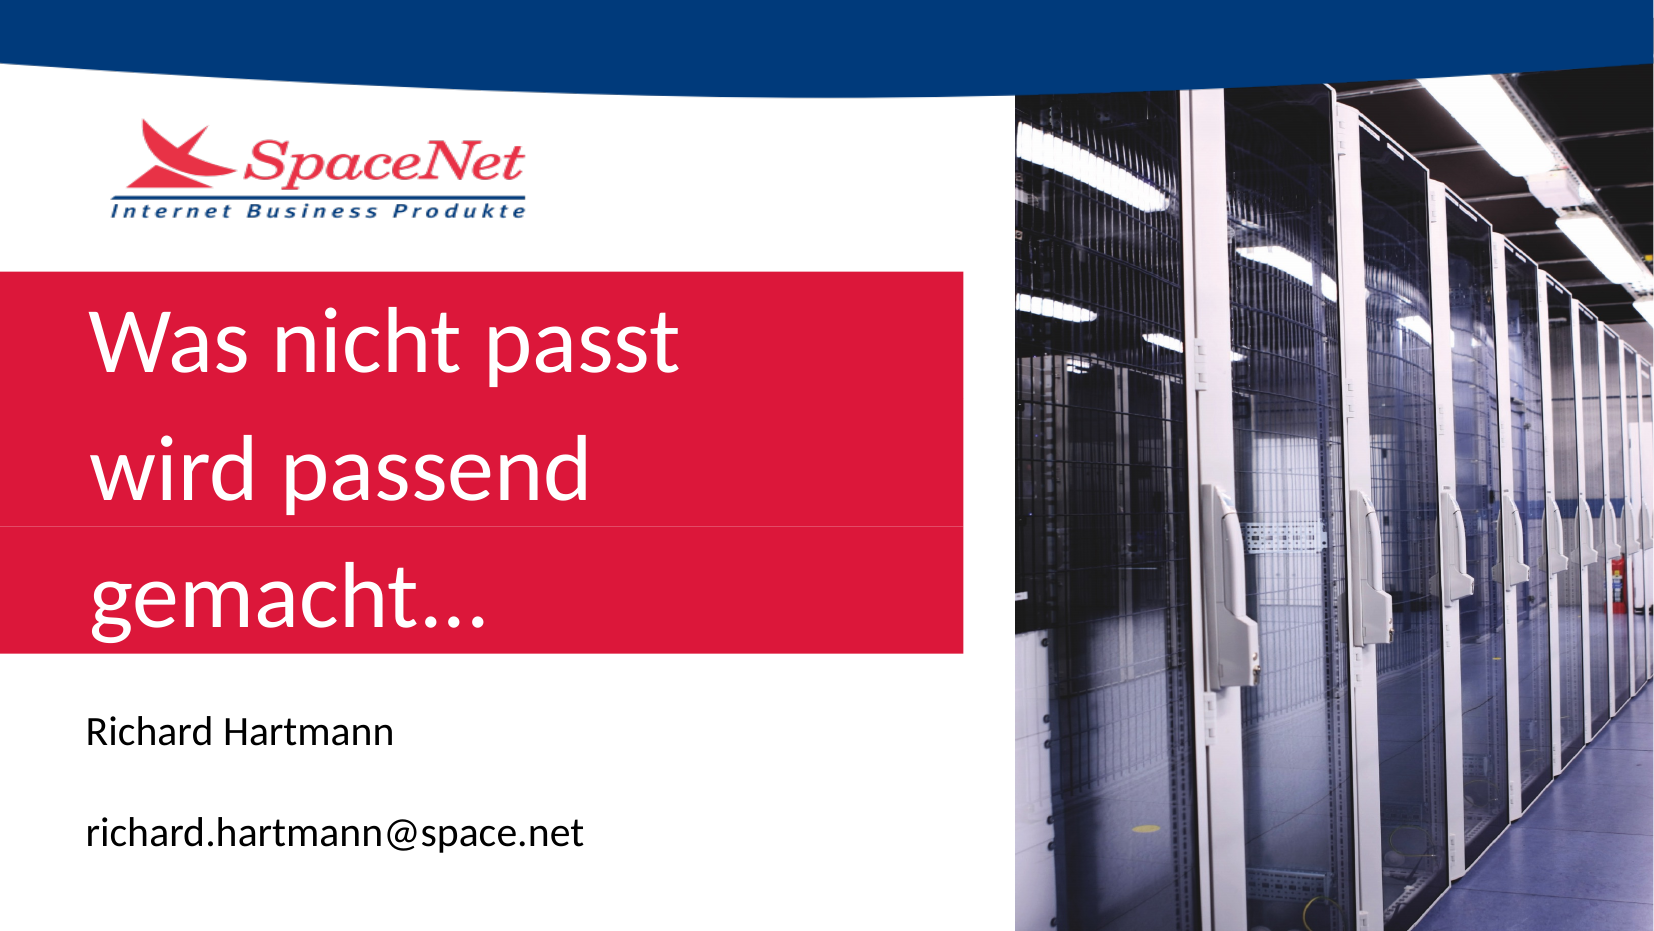

Was nicht passt
wird passend
gemacht...
Richard Hartmann
richard.hartmann@space.net